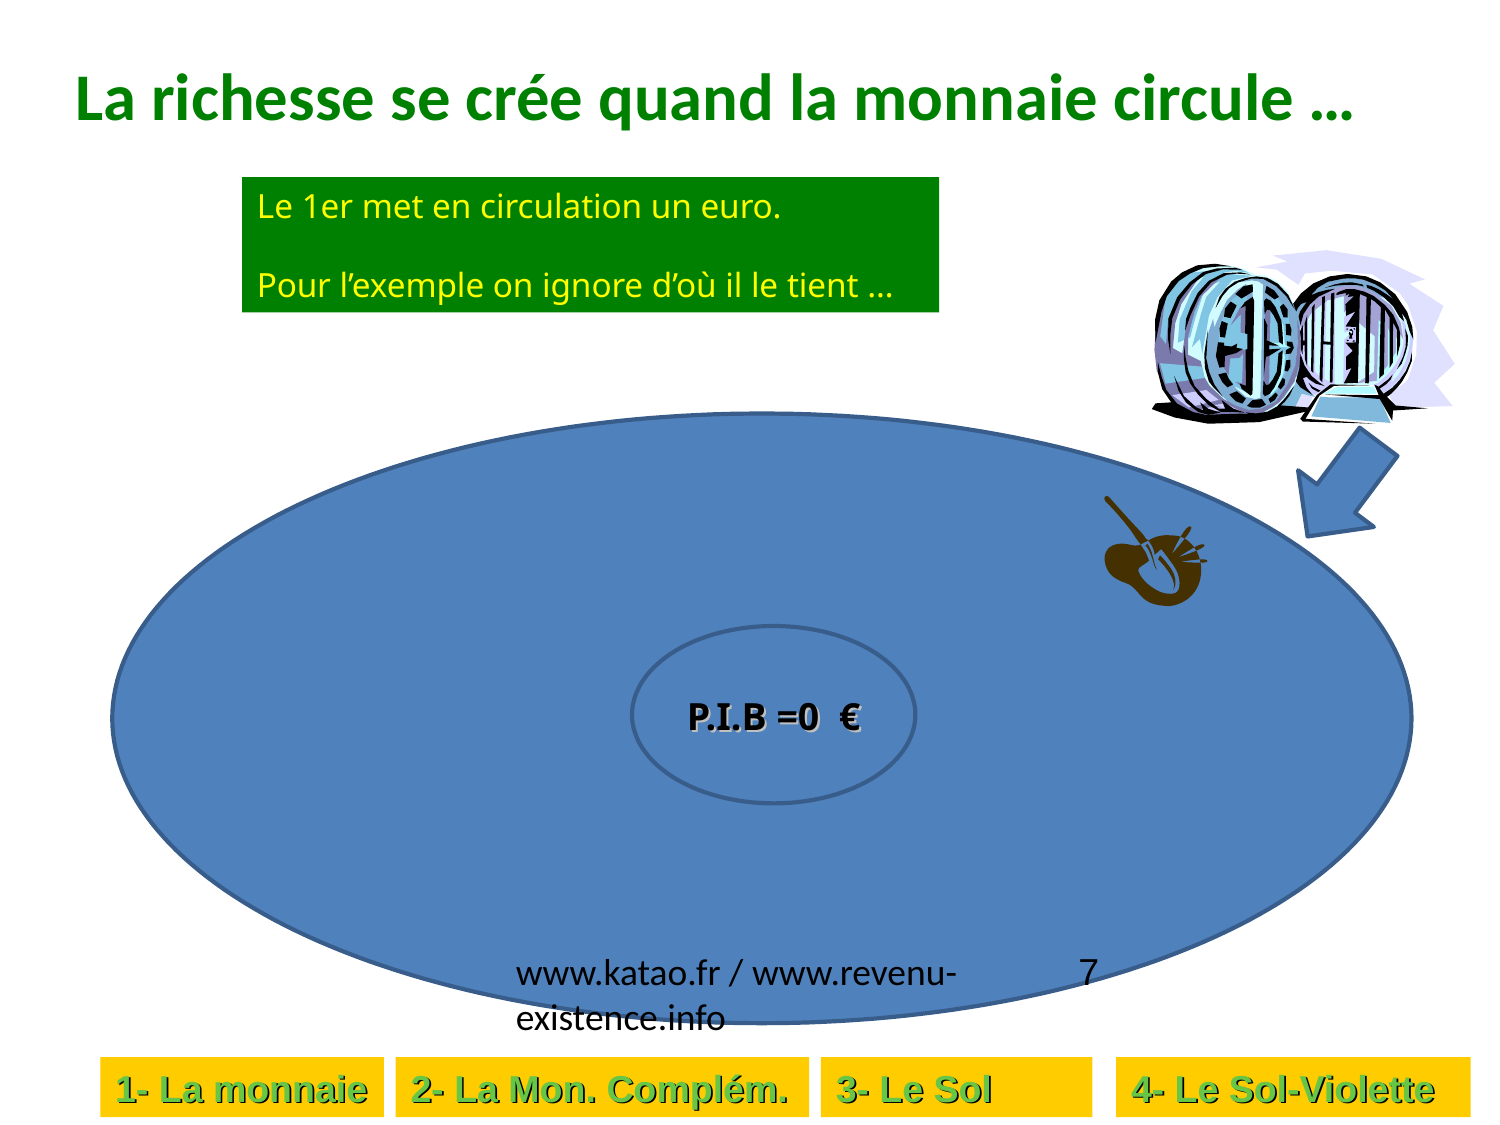

# La richesse se crée quand la monnaie circule …
Le 1er met en circulation un euro.
Pour l’exemple on ignore d’où il le tient …
P.I.B =0 €
www.katao.fr / www.revenu-existence.info